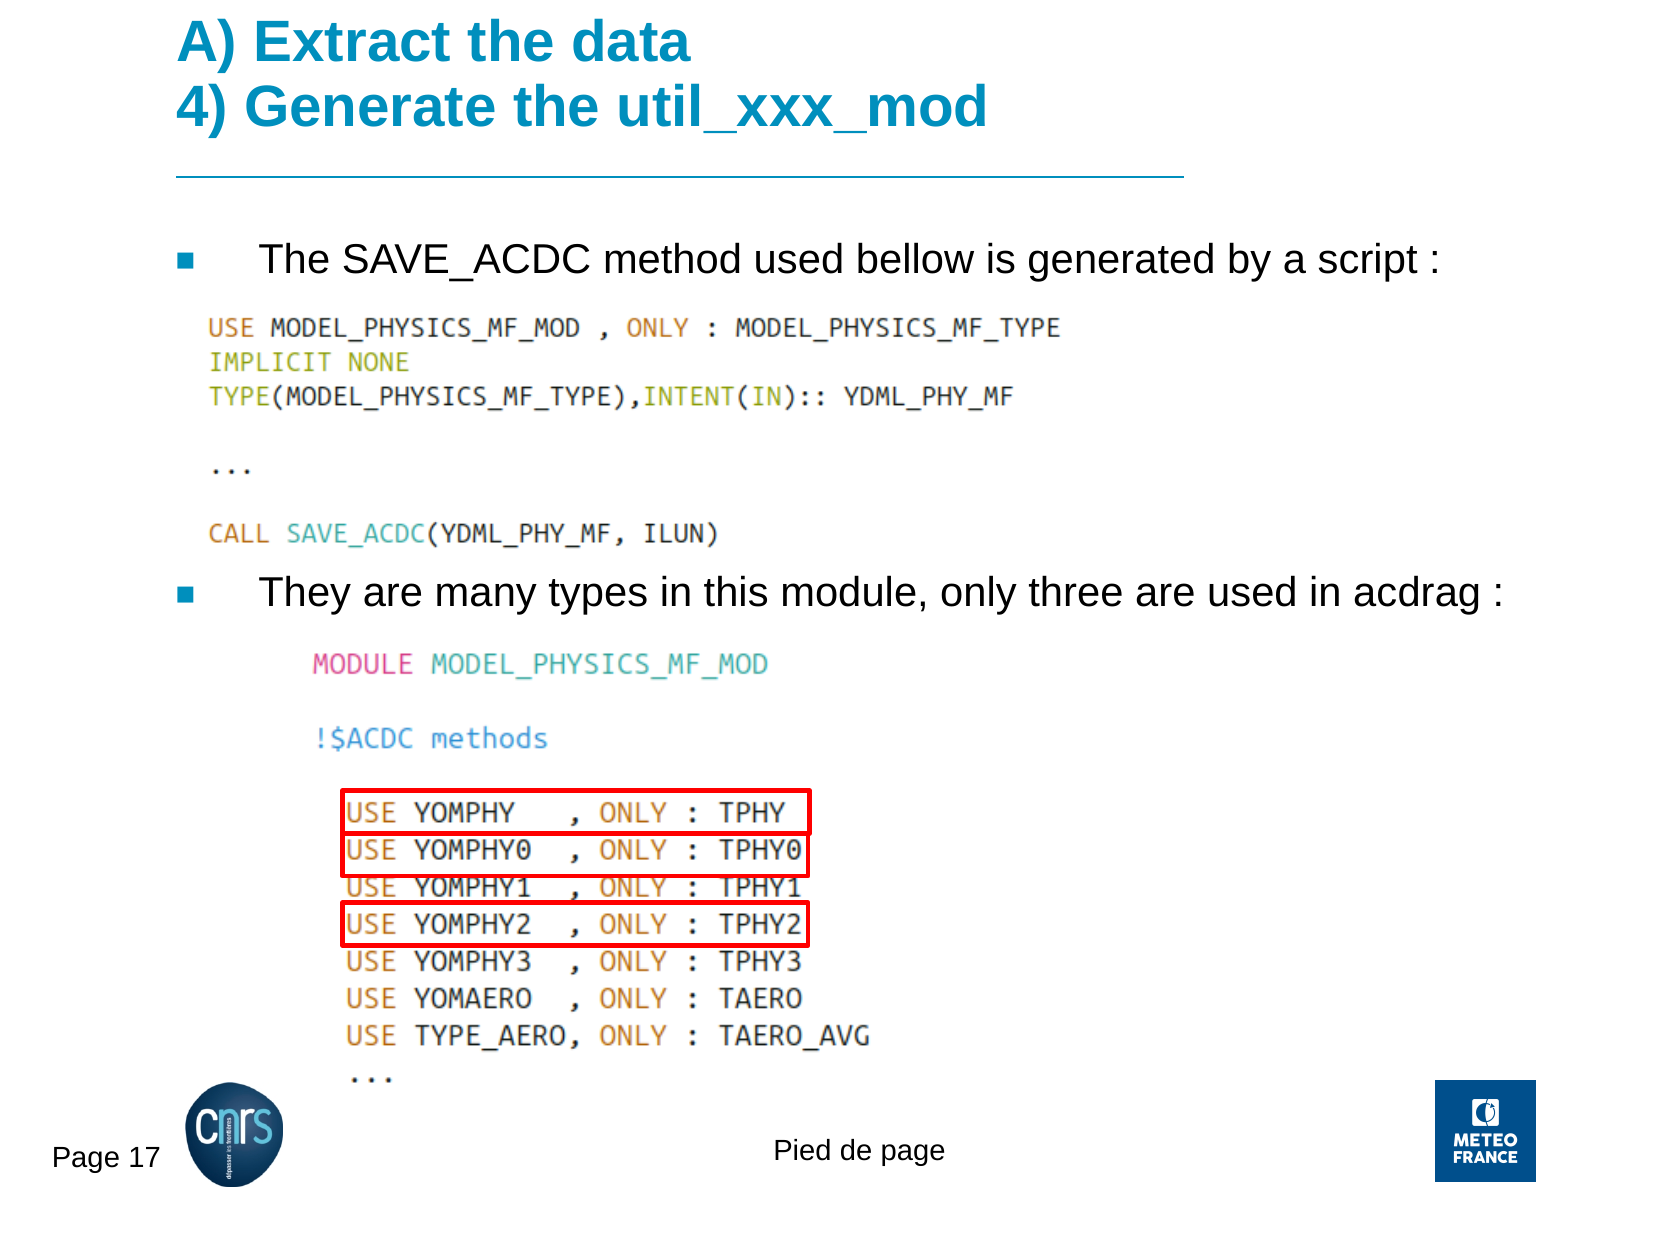

# A) Extract the data 4) Generate the util_xxx_mod
The SAVE_ACDC method used bellow is generated by a script :
They are many types in this module, only three are used in acdrag :
Pied de page
17